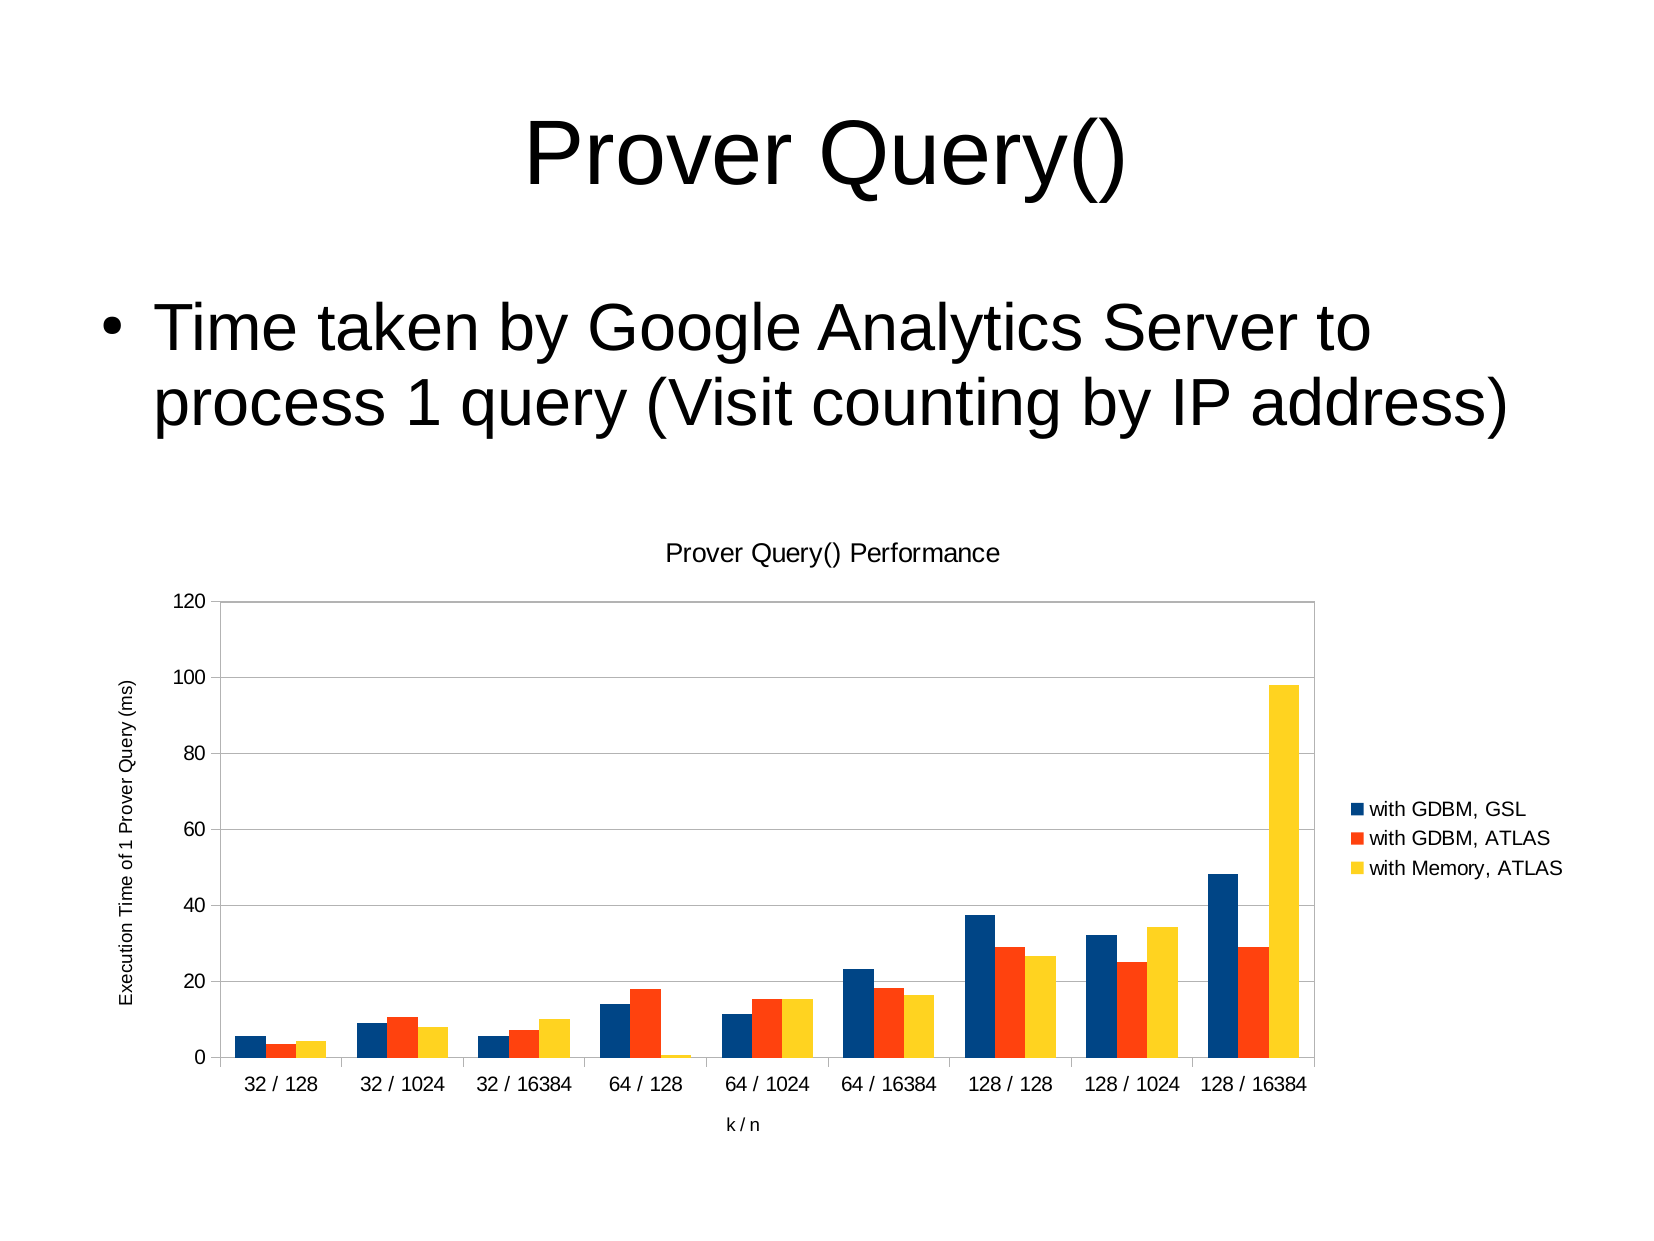

# Prover Query()
Time taken by Google Analytics Server to process 1 query (Visit counting by IP address)
### Chart: Prover Query() Performance
| Category | with GDBM, GSL | with GDBM, ATLAS | with Memory, ATLAS |
|---|---|---|---|
| 32 / 128 | 5.83 | 3.49 | 4.34 |
| 32 / 1024 | 9.02 | 10.59 | 8.0 |
| 32 / 16384 | 5.69 | 7.38 | 10.28 |
| 64 / 128 | 14.05 | 18.1 | 0.66 |
| 64 / 1024 | 11.54 | 15.4 | 15.42 |
| 64 / 16384 | 23.4 | 18.4 | 16.59 |
| 128 / 128 | 37.5 | 29.26 | 26.89 |
| 128 / 1024 | 32.4 | 25.27 | 34.34 |
| 128 / 16384 | 48.42 | 29.1 | 98.03 |